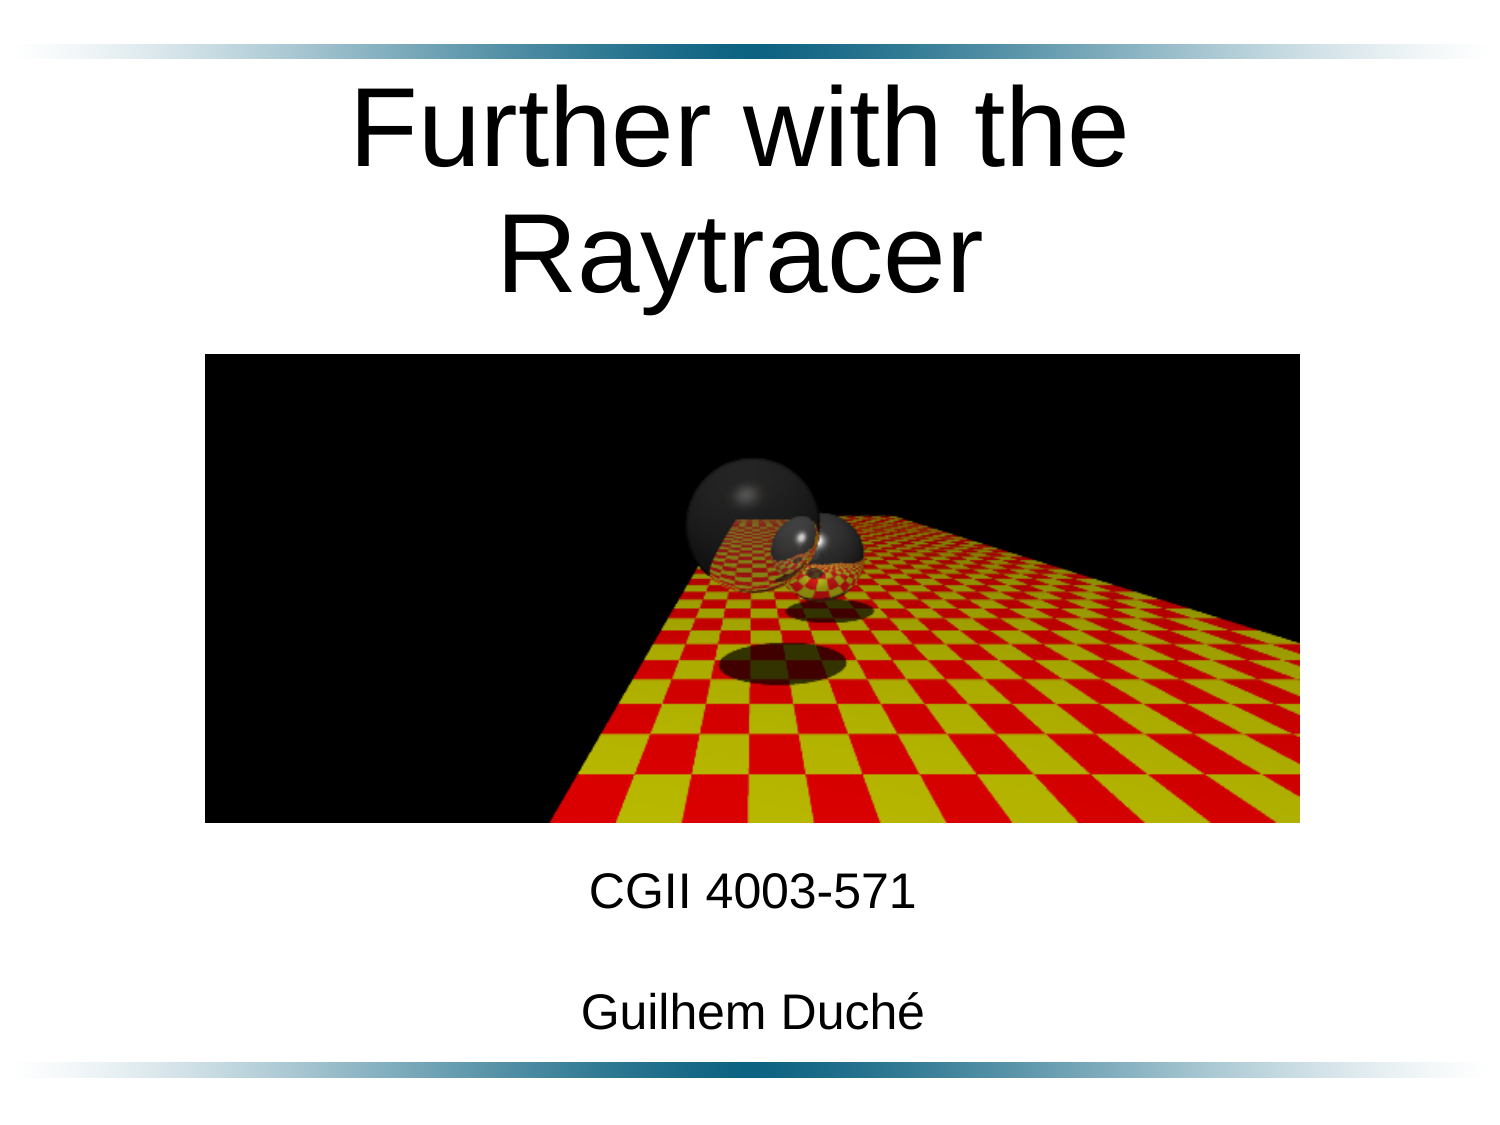

# Further with the Raytracer
CGII 4003-571
Guilhem Duché